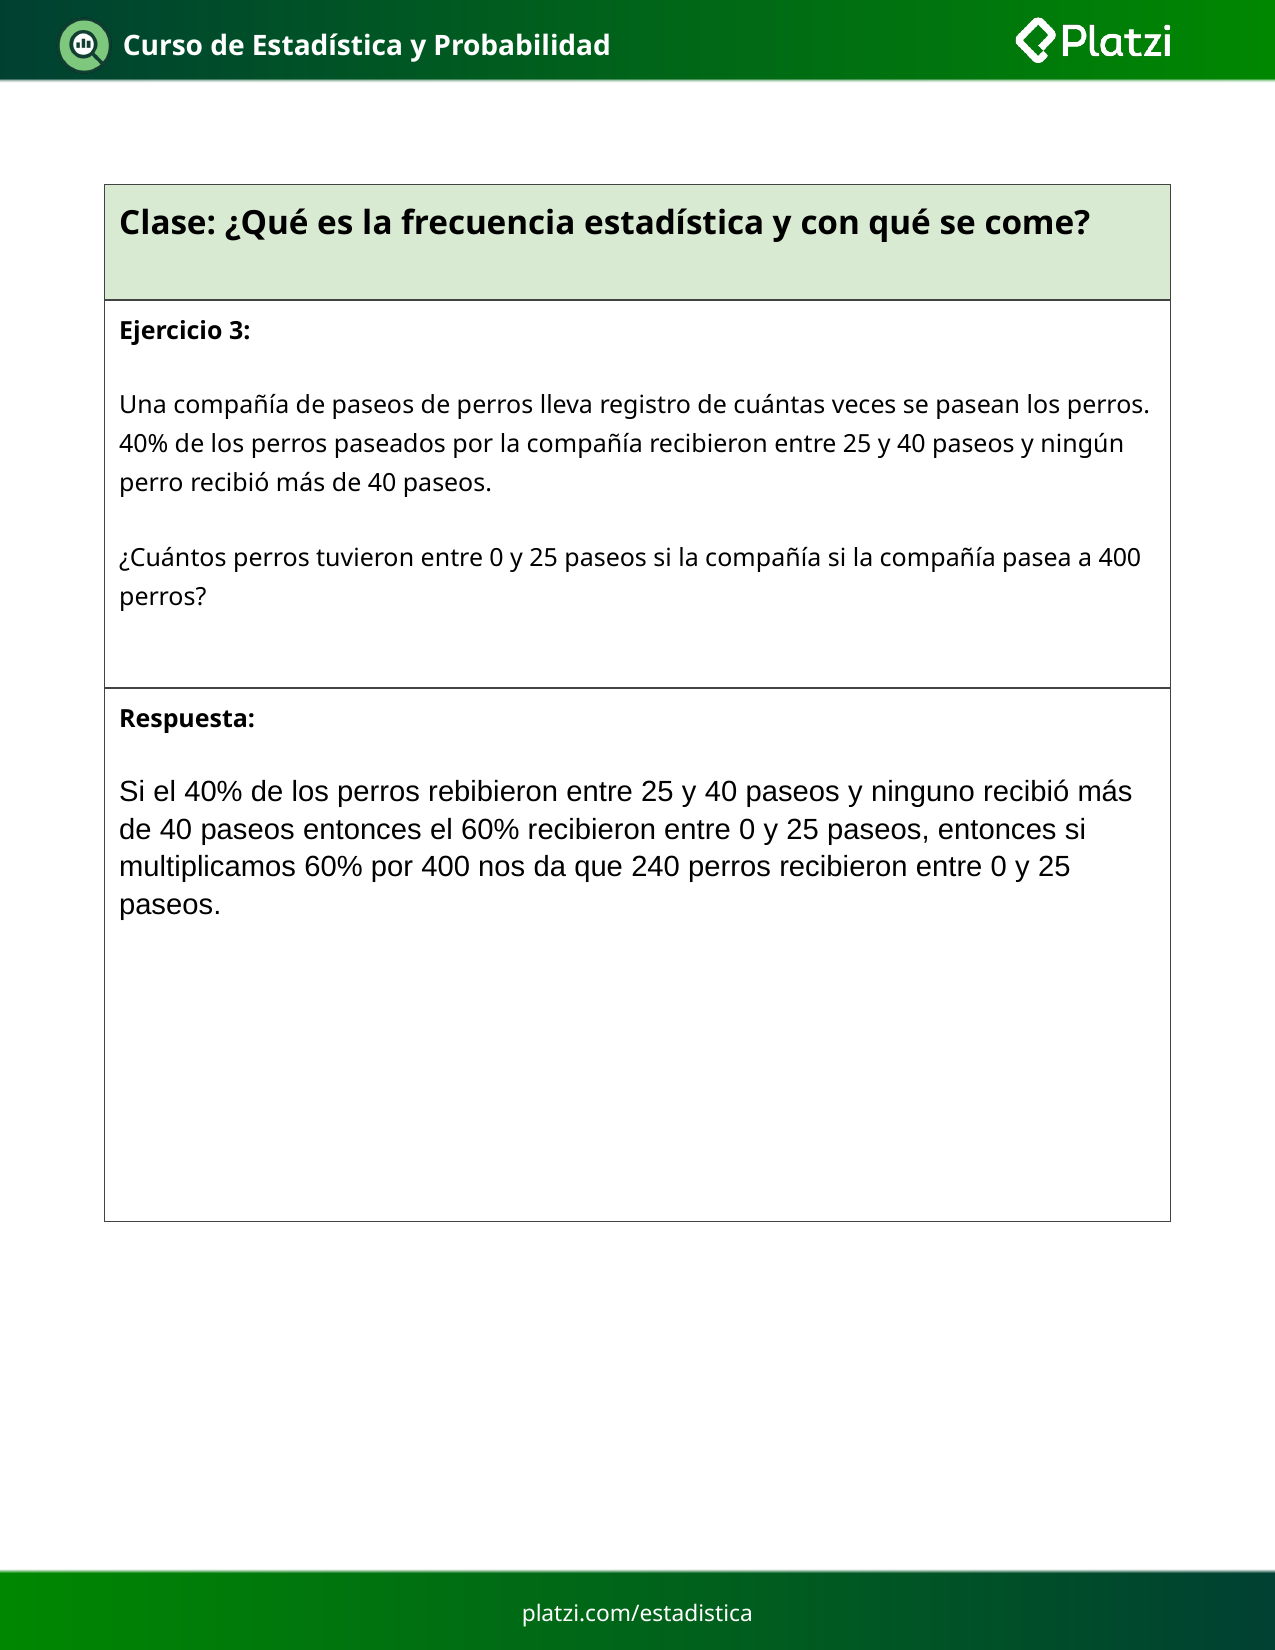

Curso de Estadística y Probabilidad
| Clase: ¿Qué es la frecuencia estadística y con qué se come? |
| --- |
| Ejercicio 3: Una compañía de paseos de perros lleva registro de cuántas veces se pasean los perros. 40% de los perros paseados por la compañía recibieron entre 25 y 40 paseos y ningún perro recibió más de 40 paseos. ¿Cuántos perros tuvieron entre 0 y 25 paseos si la compañía si la compañía pasea a 400 perros? |
| Respuesta: Si el 40% de los perros rebibieron entre 25 y 40 paseos y ninguno recibió más de 40 paseos entonces el 60% recibieron entre 0 y 25 paseos, entonces si multiplicamos 60% por 400 nos da que 240 perros recibieron entre 0 y 25 paseos. |
# platzi.com/estadistica